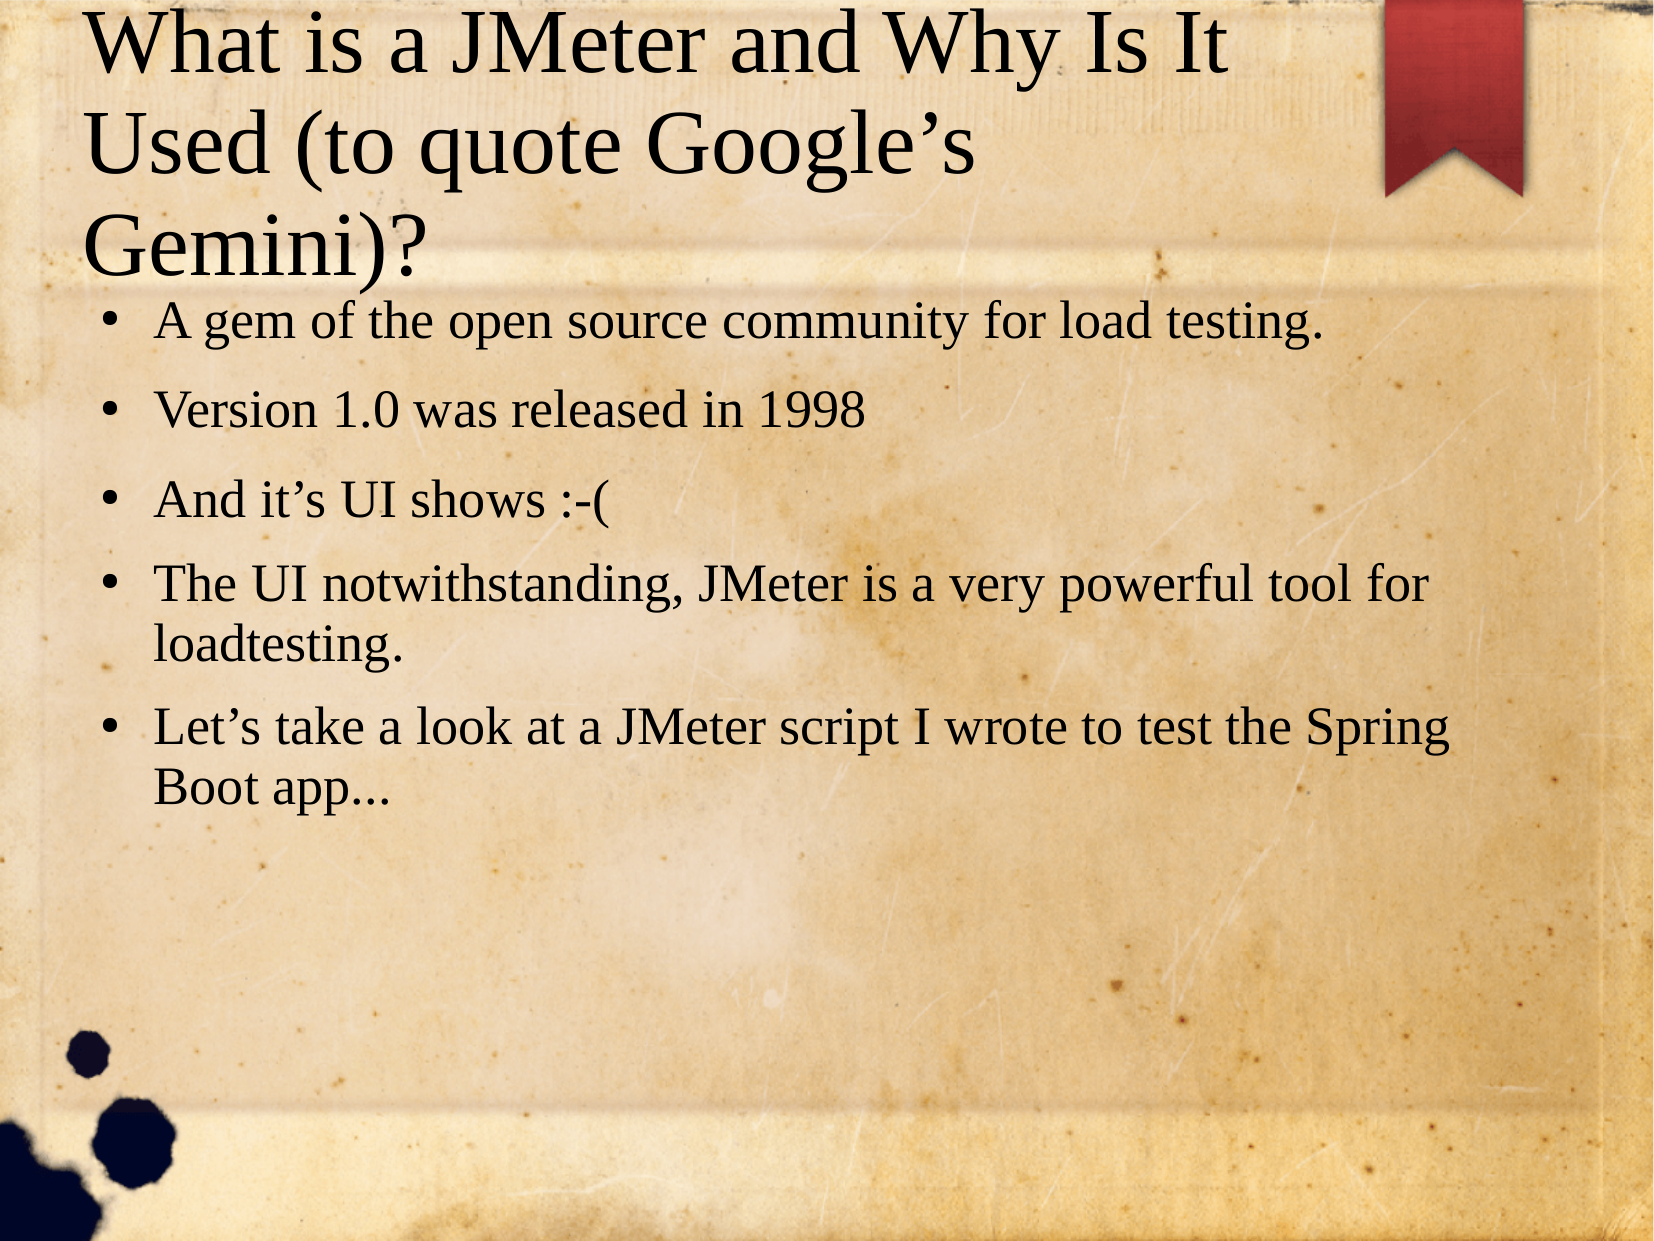

# What is a JMeter and Why Is It Used (to quote Google’s Gemini)?
A gem of the open source community for load testing.
Version 1.0 was released in 1998
And it’s UI shows :-(
The UI notwithstanding, JMeter is a very powerful tool for loadtesting.
Let’s take a look at a JMeter script I wrote to test the Spring Boot app...